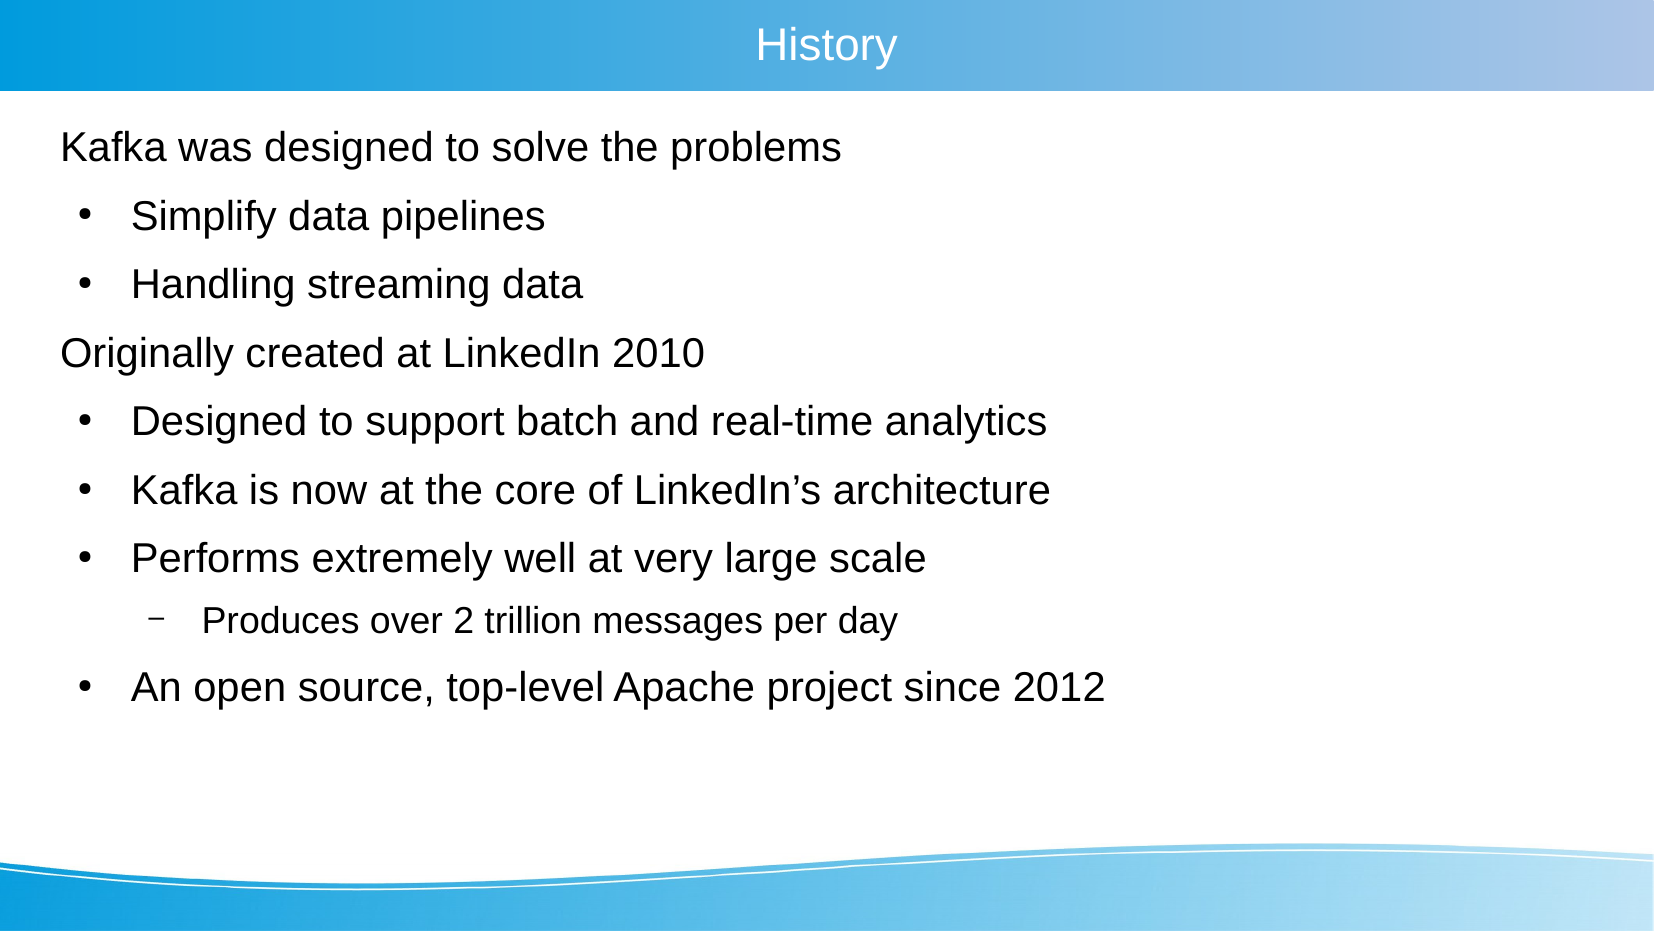

# History
Kafka was designed to solve the problems
Simplify data pipelines
Handling streaming data
Originally created at LinkedIn 2010
Designed to support batch and real-time analytics
Kafka is now at the core of LinkedIn’s architecture
Performs extremely well at very large scale
Produces over 2 trillion messages per day
An open source, top-level Apache project since 2012